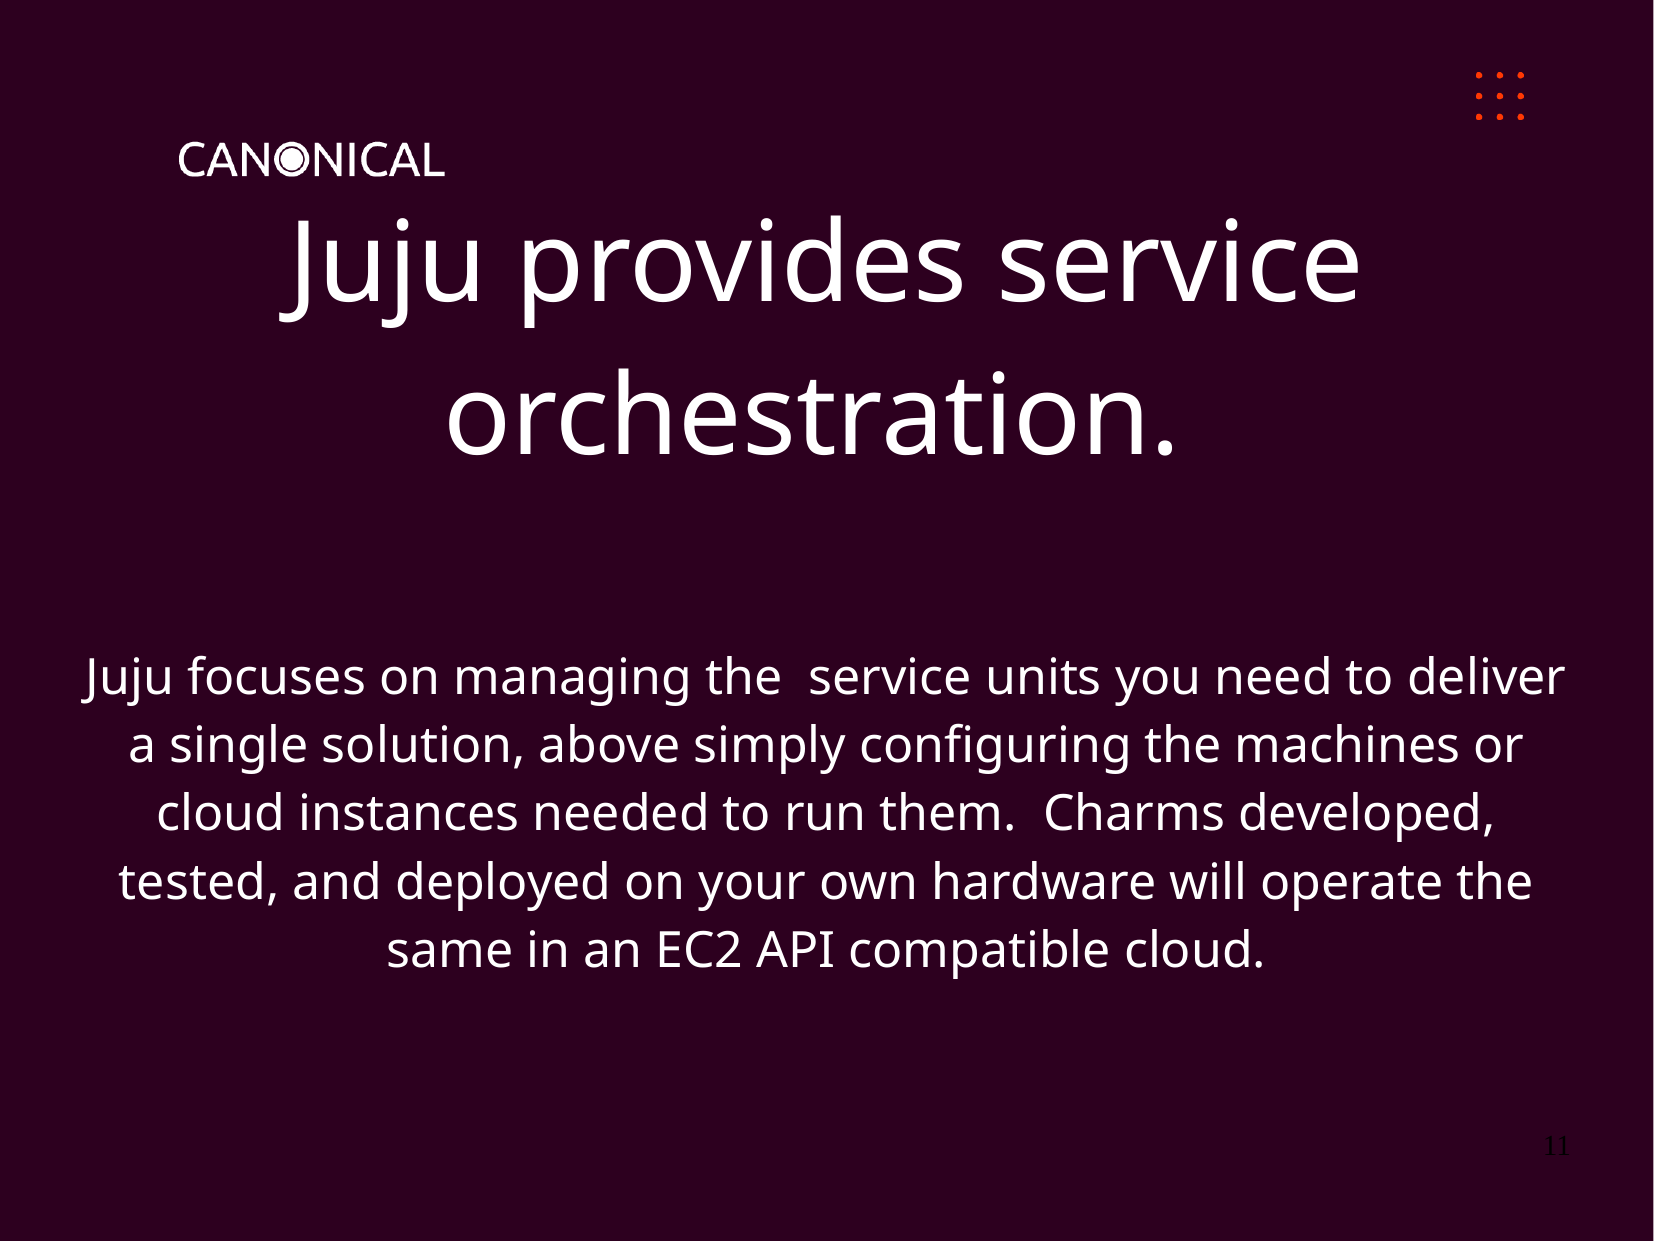

# Juju provides service orchestration.
Juju focuses on managing the service units you need to deliver a single solution, above simply configuring the machines or cloud instances needed to run them. Charms developed, tested, and deployed on your own hardware will operate the same in an EC2 API compatible cloud.
11